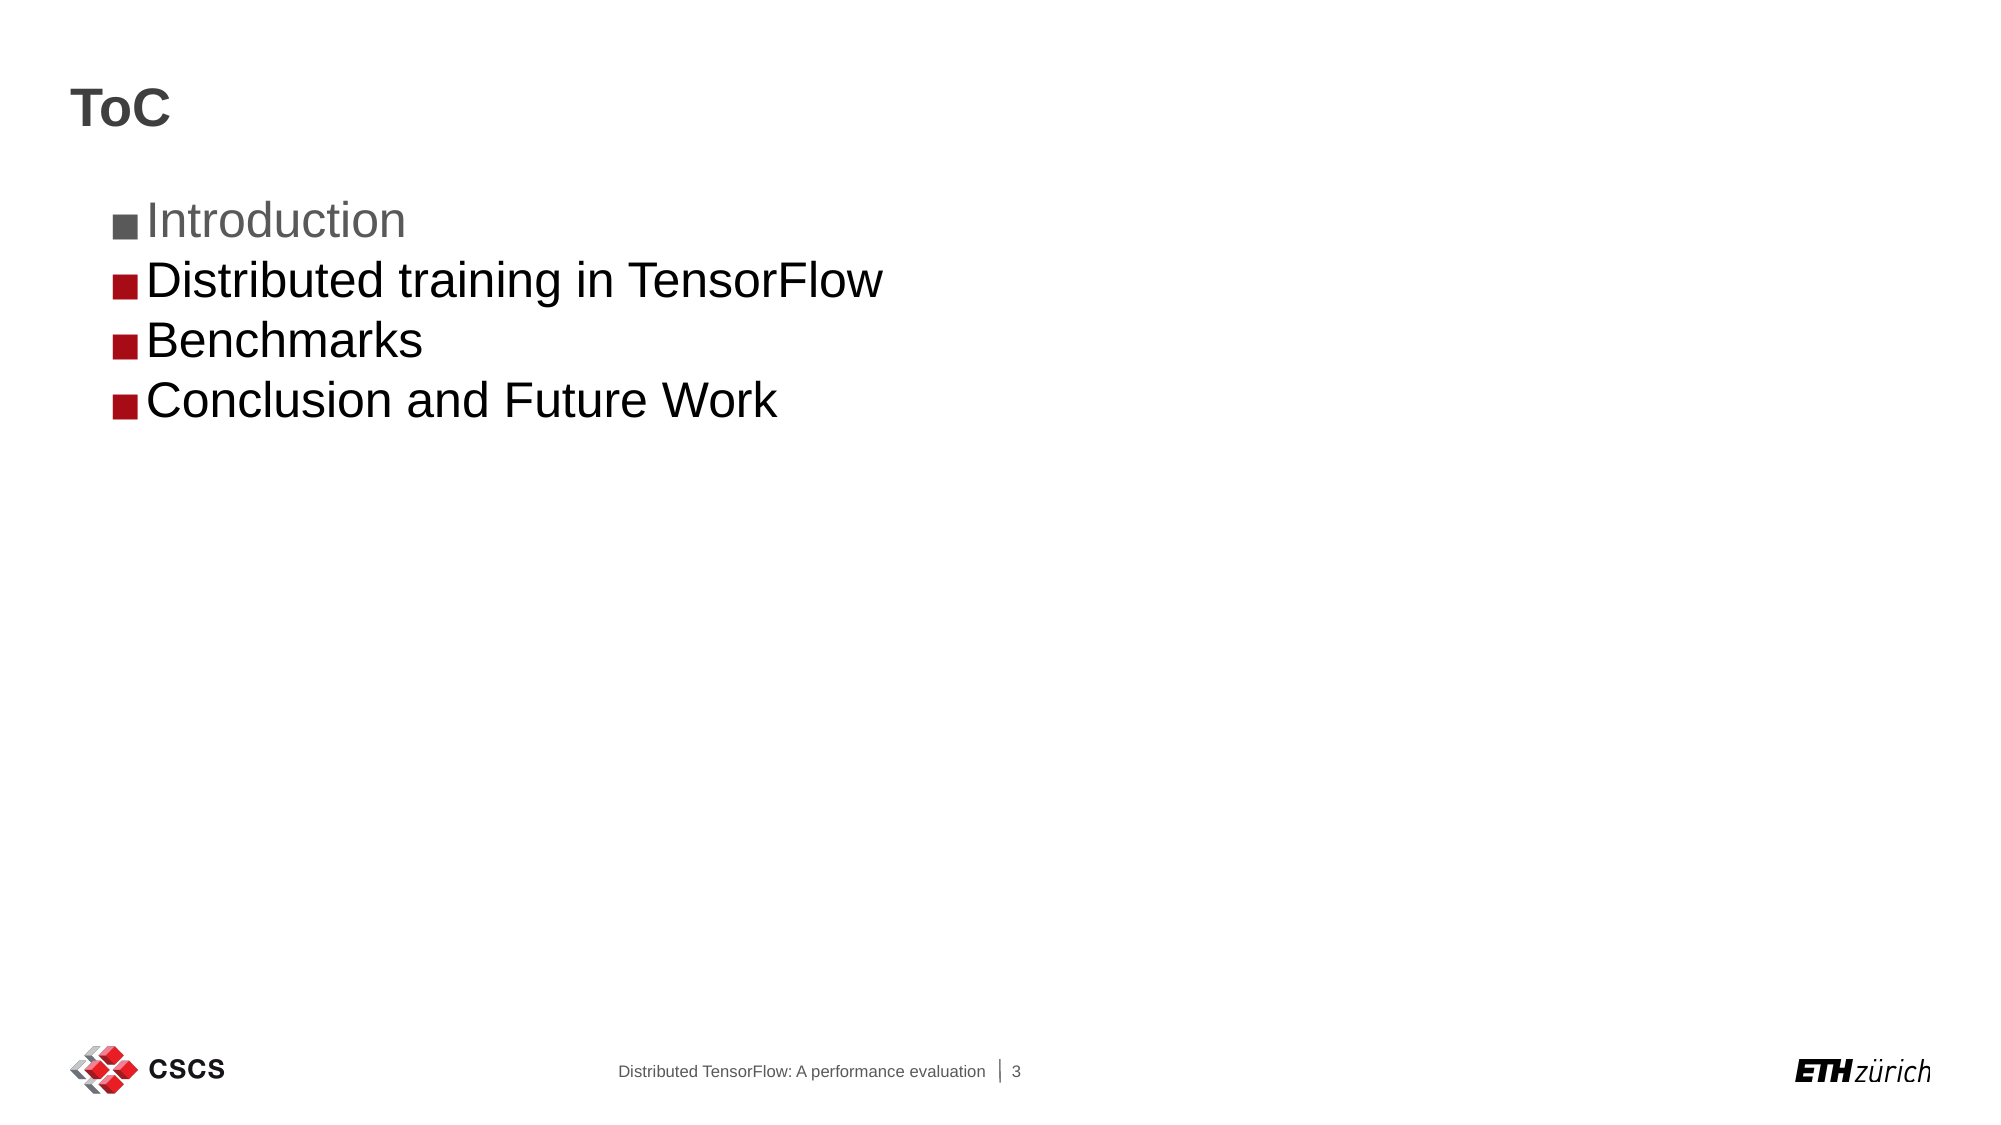

# ToC
Introduction
Distributed training in TensorFlow
Benchmarks
Conclusion and Future Work
Distributed TensorFlow: A performance evaluation